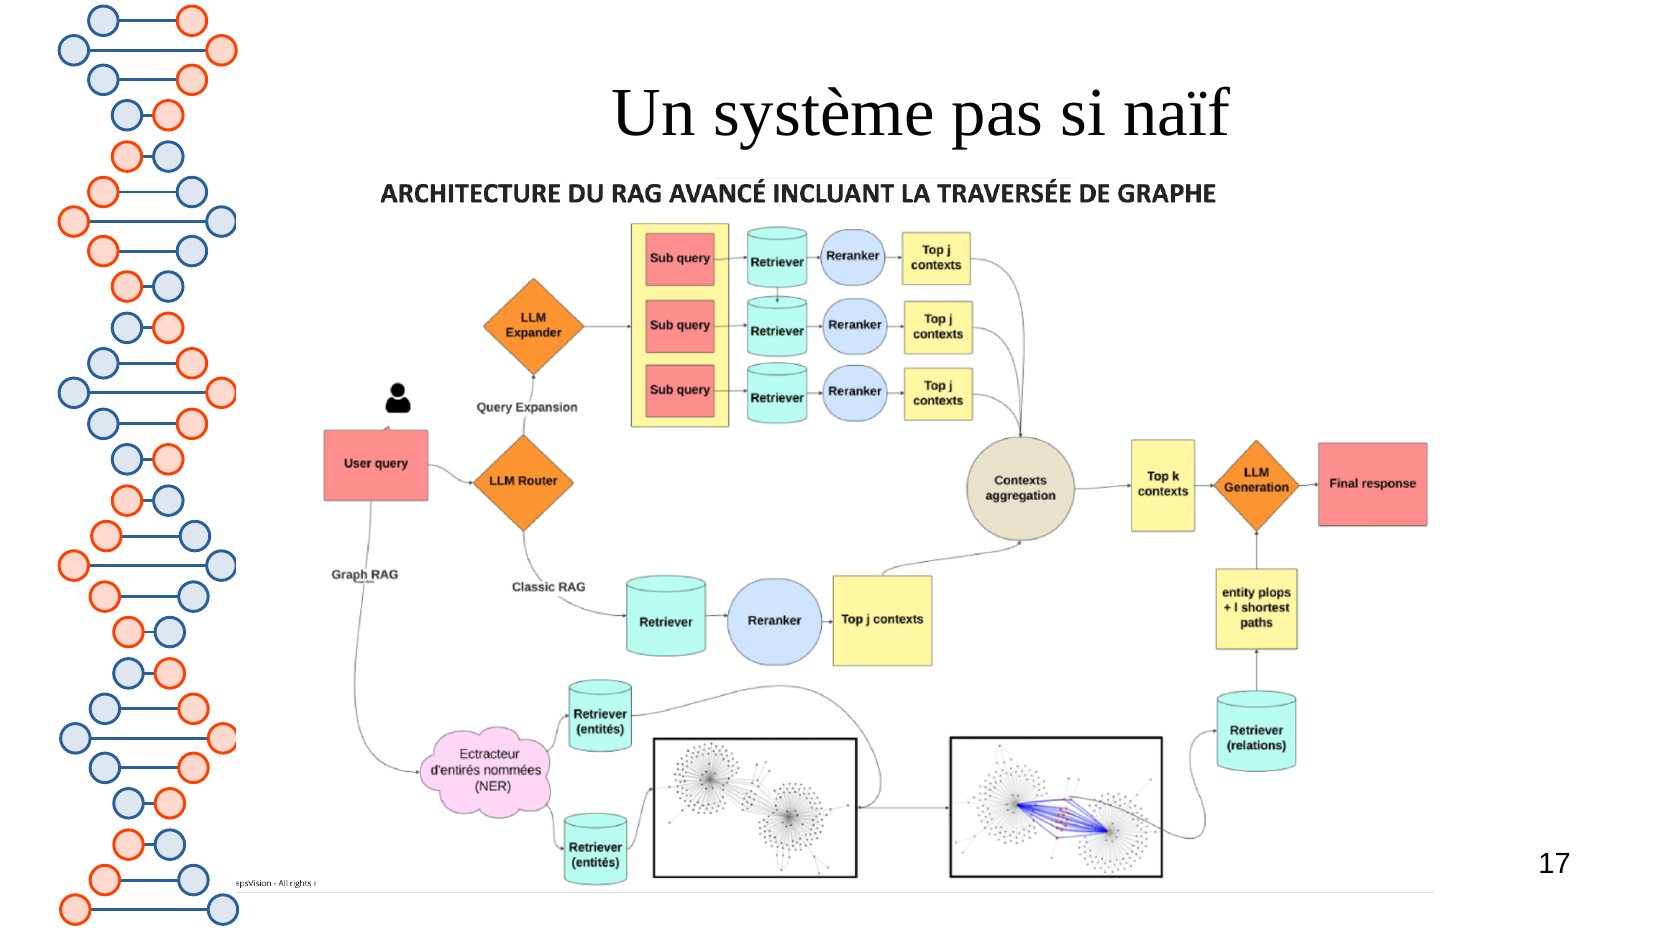

# Un système pas si naïf
17